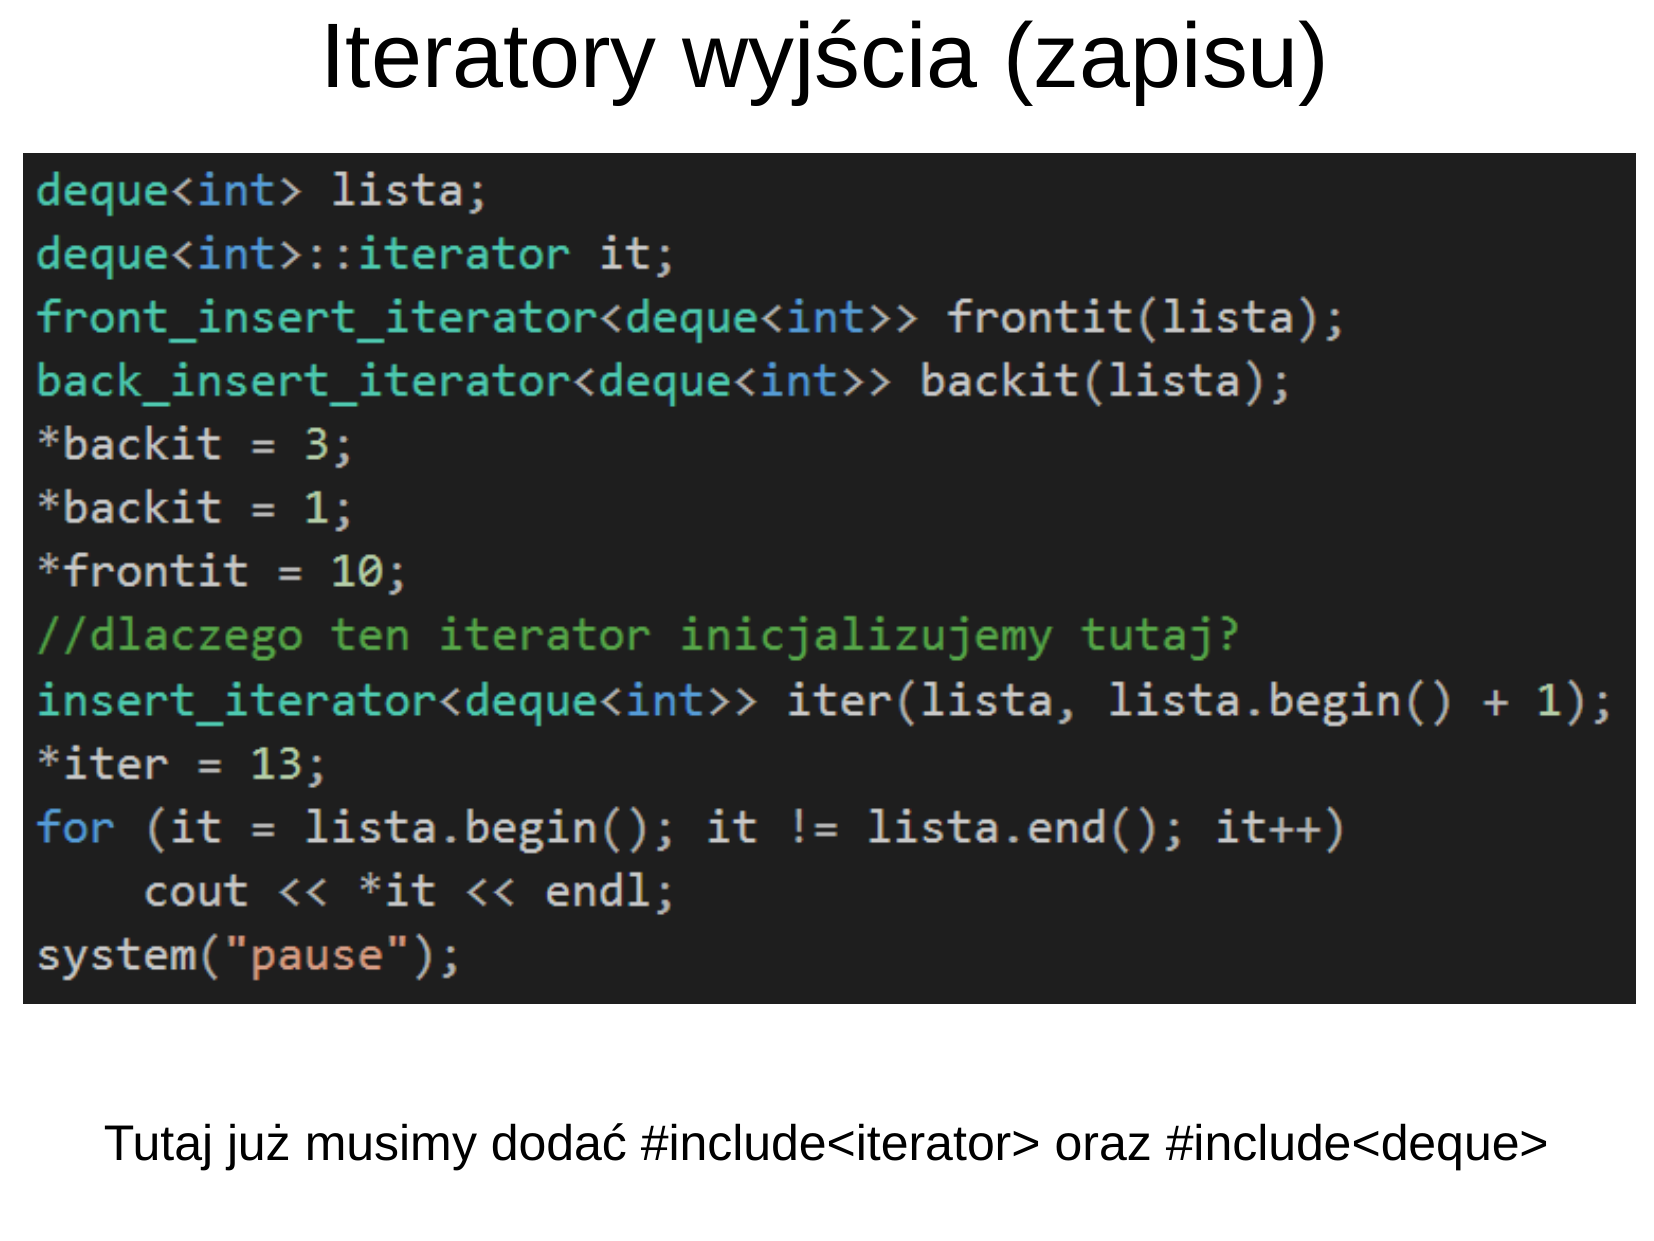

# Iteratory wyjścia (zapisu)
Tutaj już musimy dodać #include<iterator> oraz #include<deque>